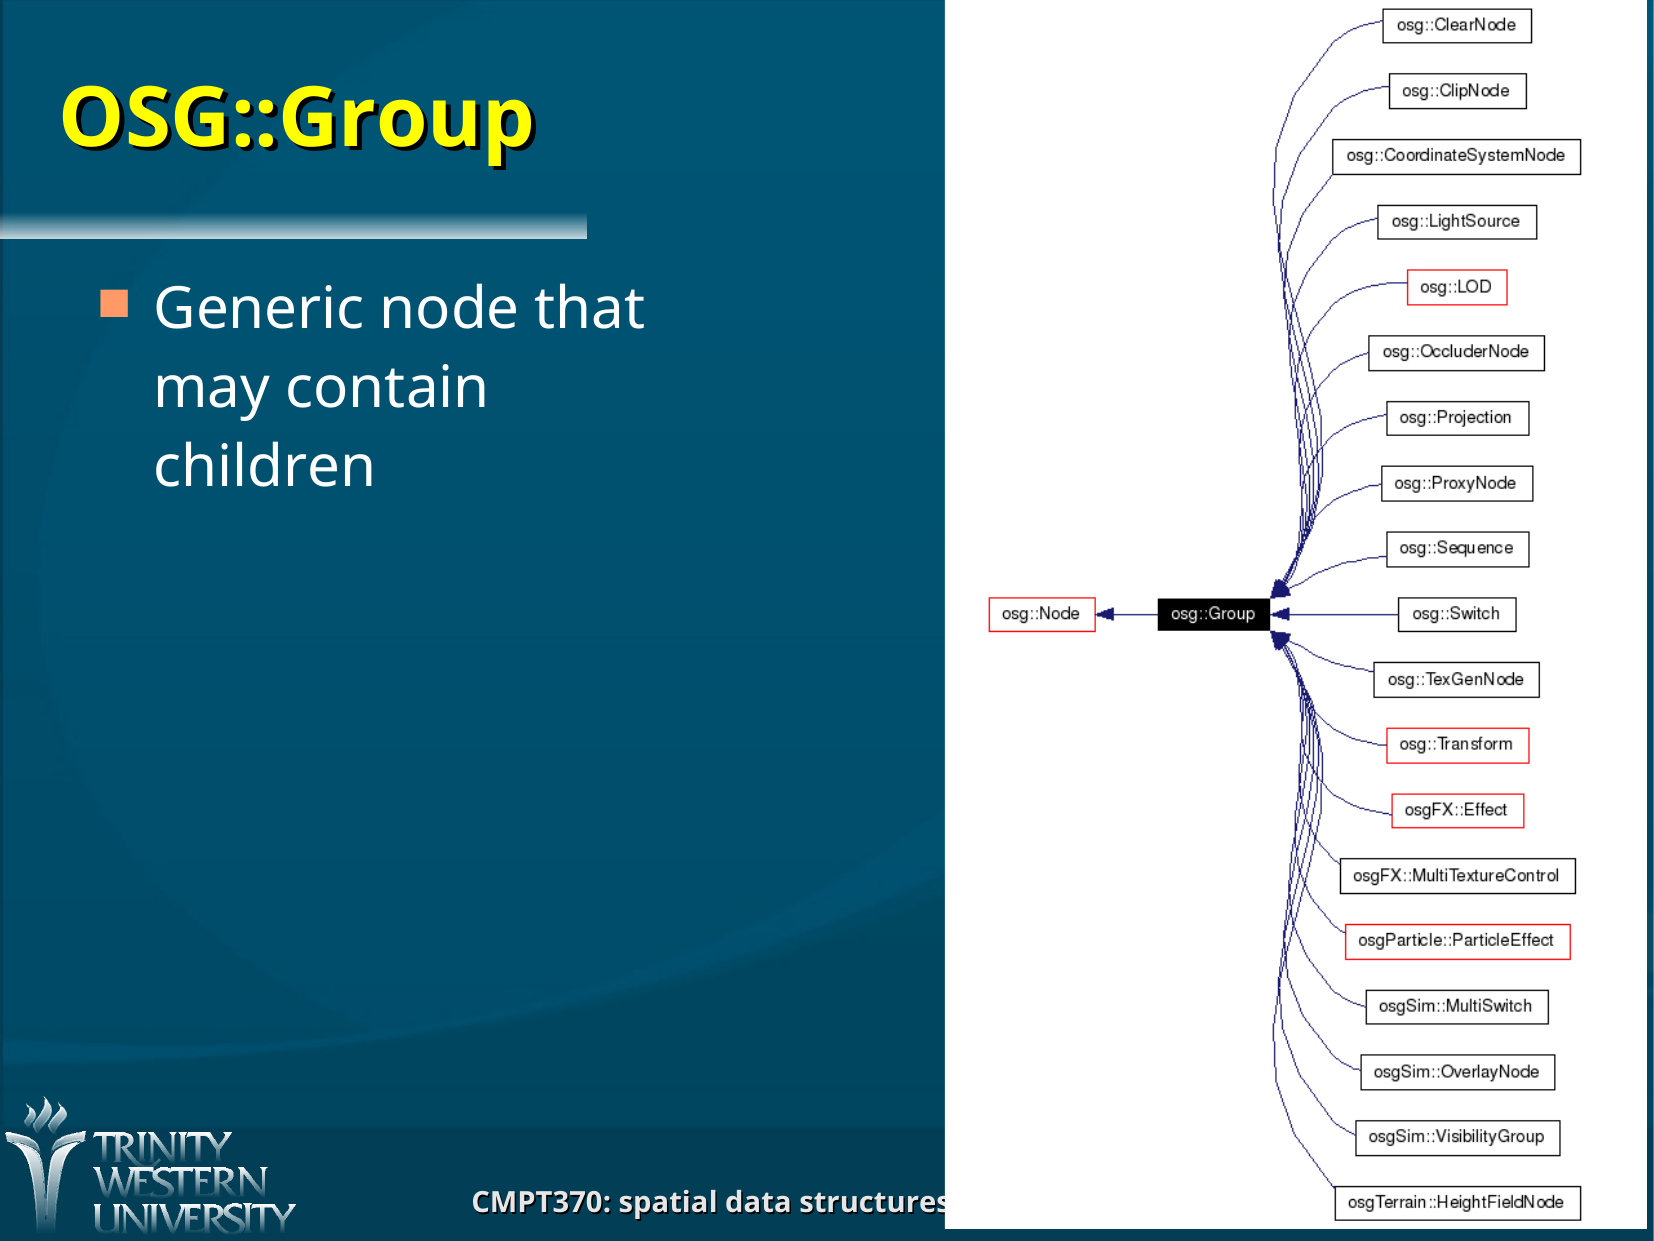

# OSG::Group
Generic node that
may contain
children
CMPT370: spatial data structures
2 Apr 2009
15